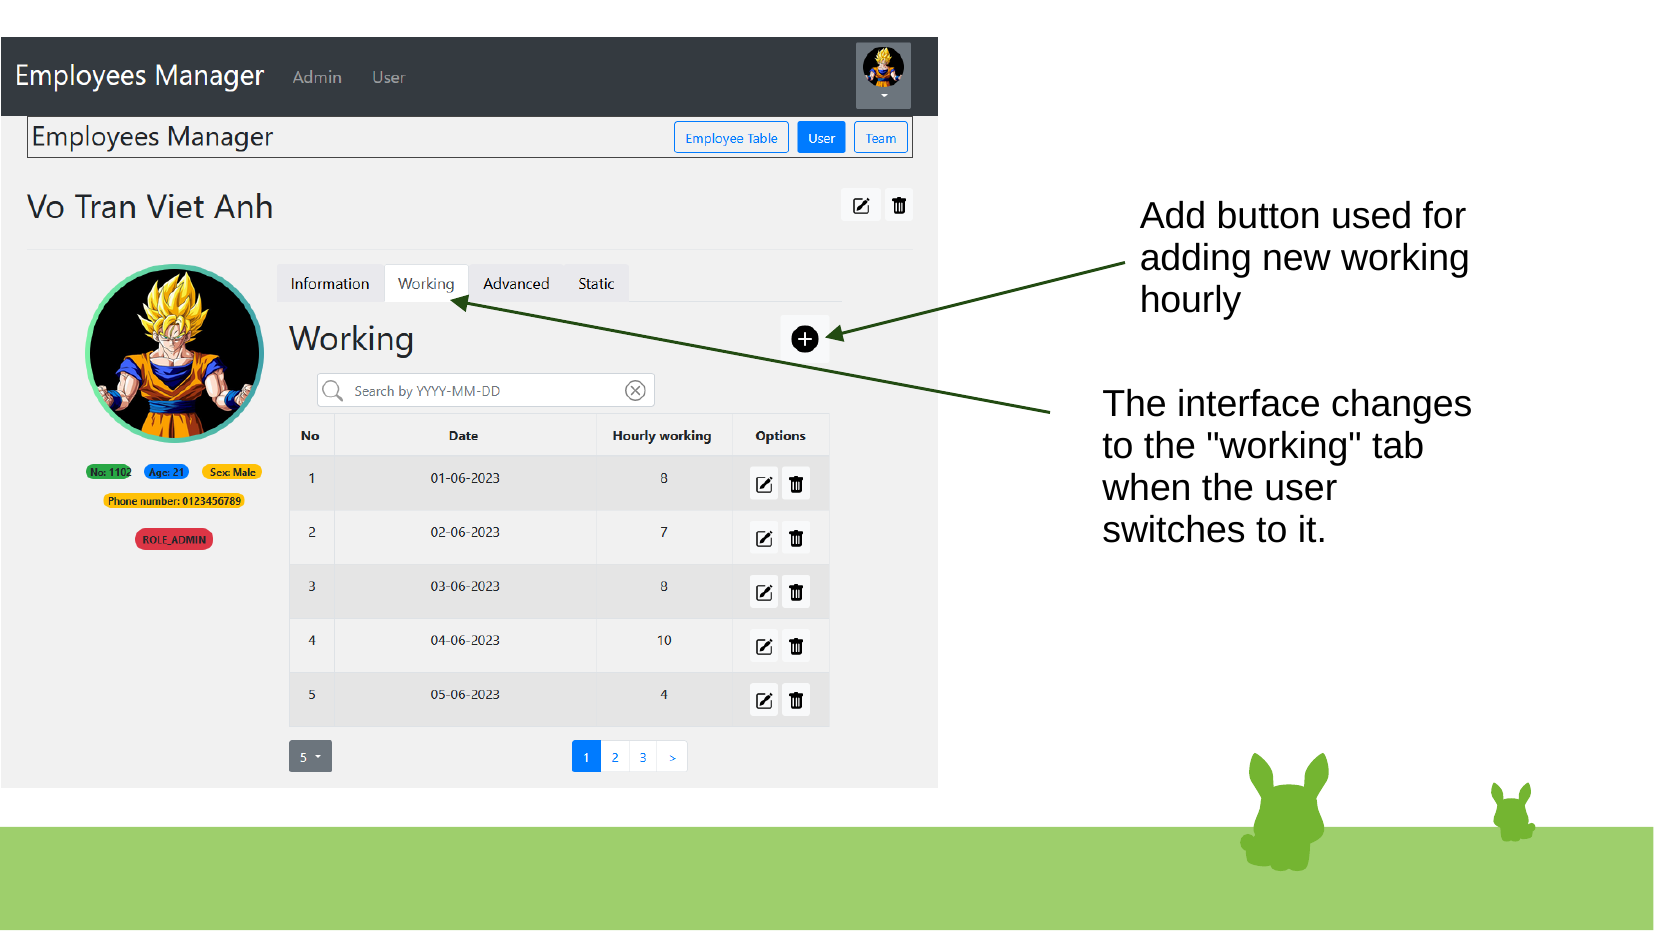

Add button used for adding new working hourly
The interface changes to the "working" tab when the user switches to it.